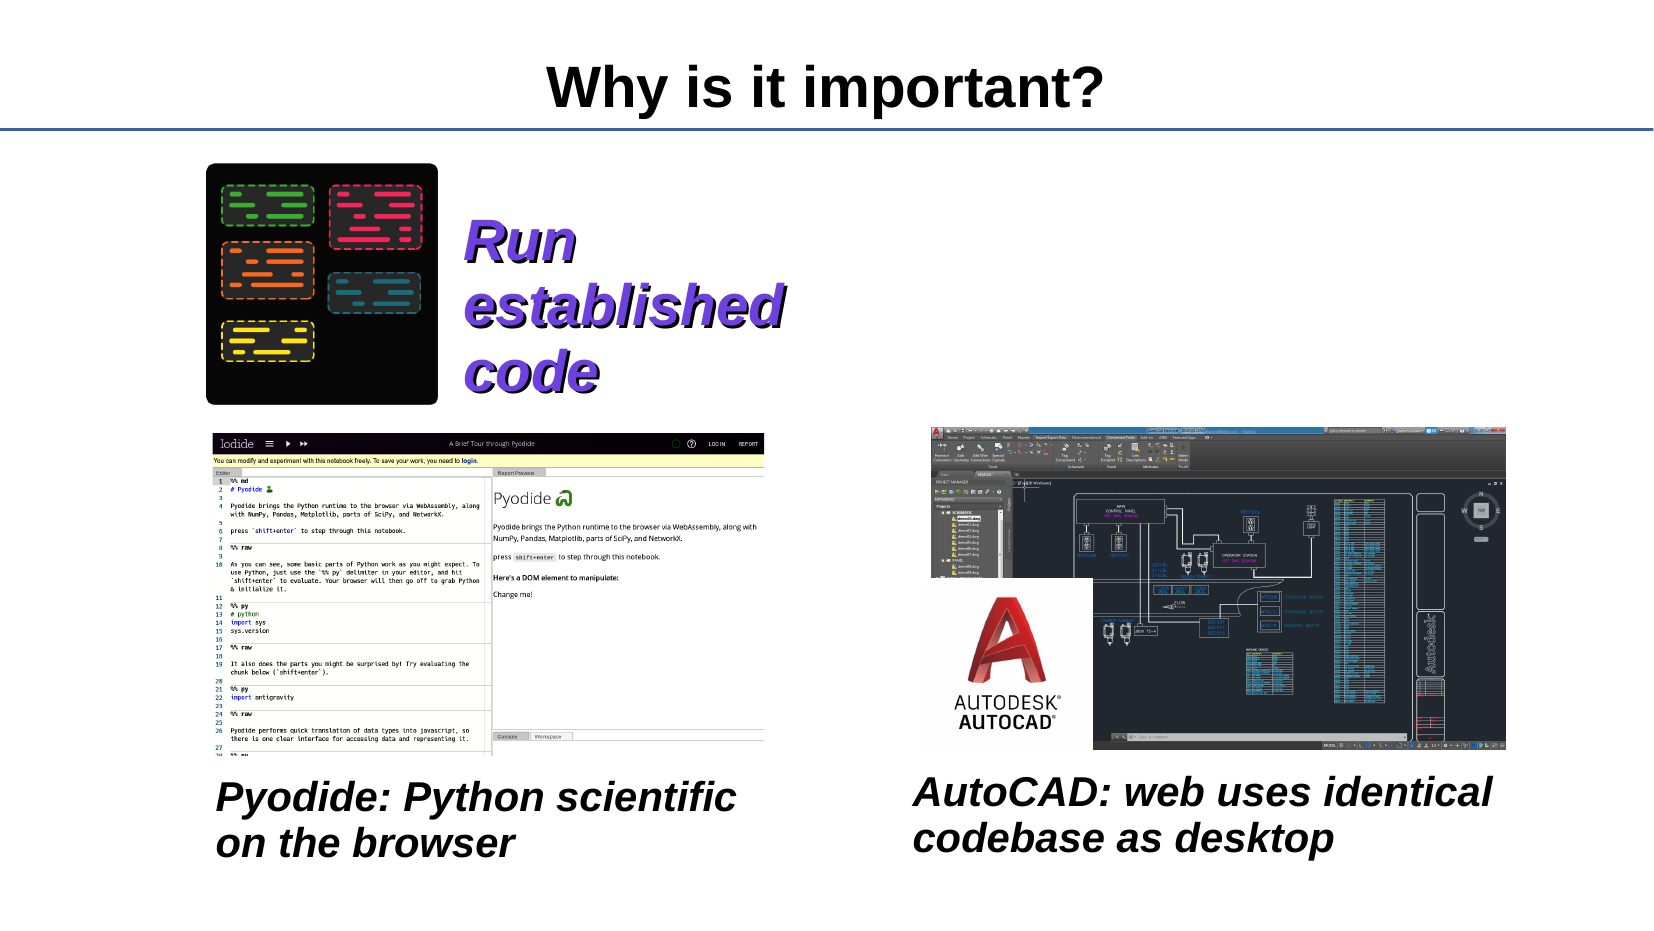

Why is it important?
Run established code
AutoCAD: web uses identical codebase as desktop
Pyodide: Python scientific on the browser